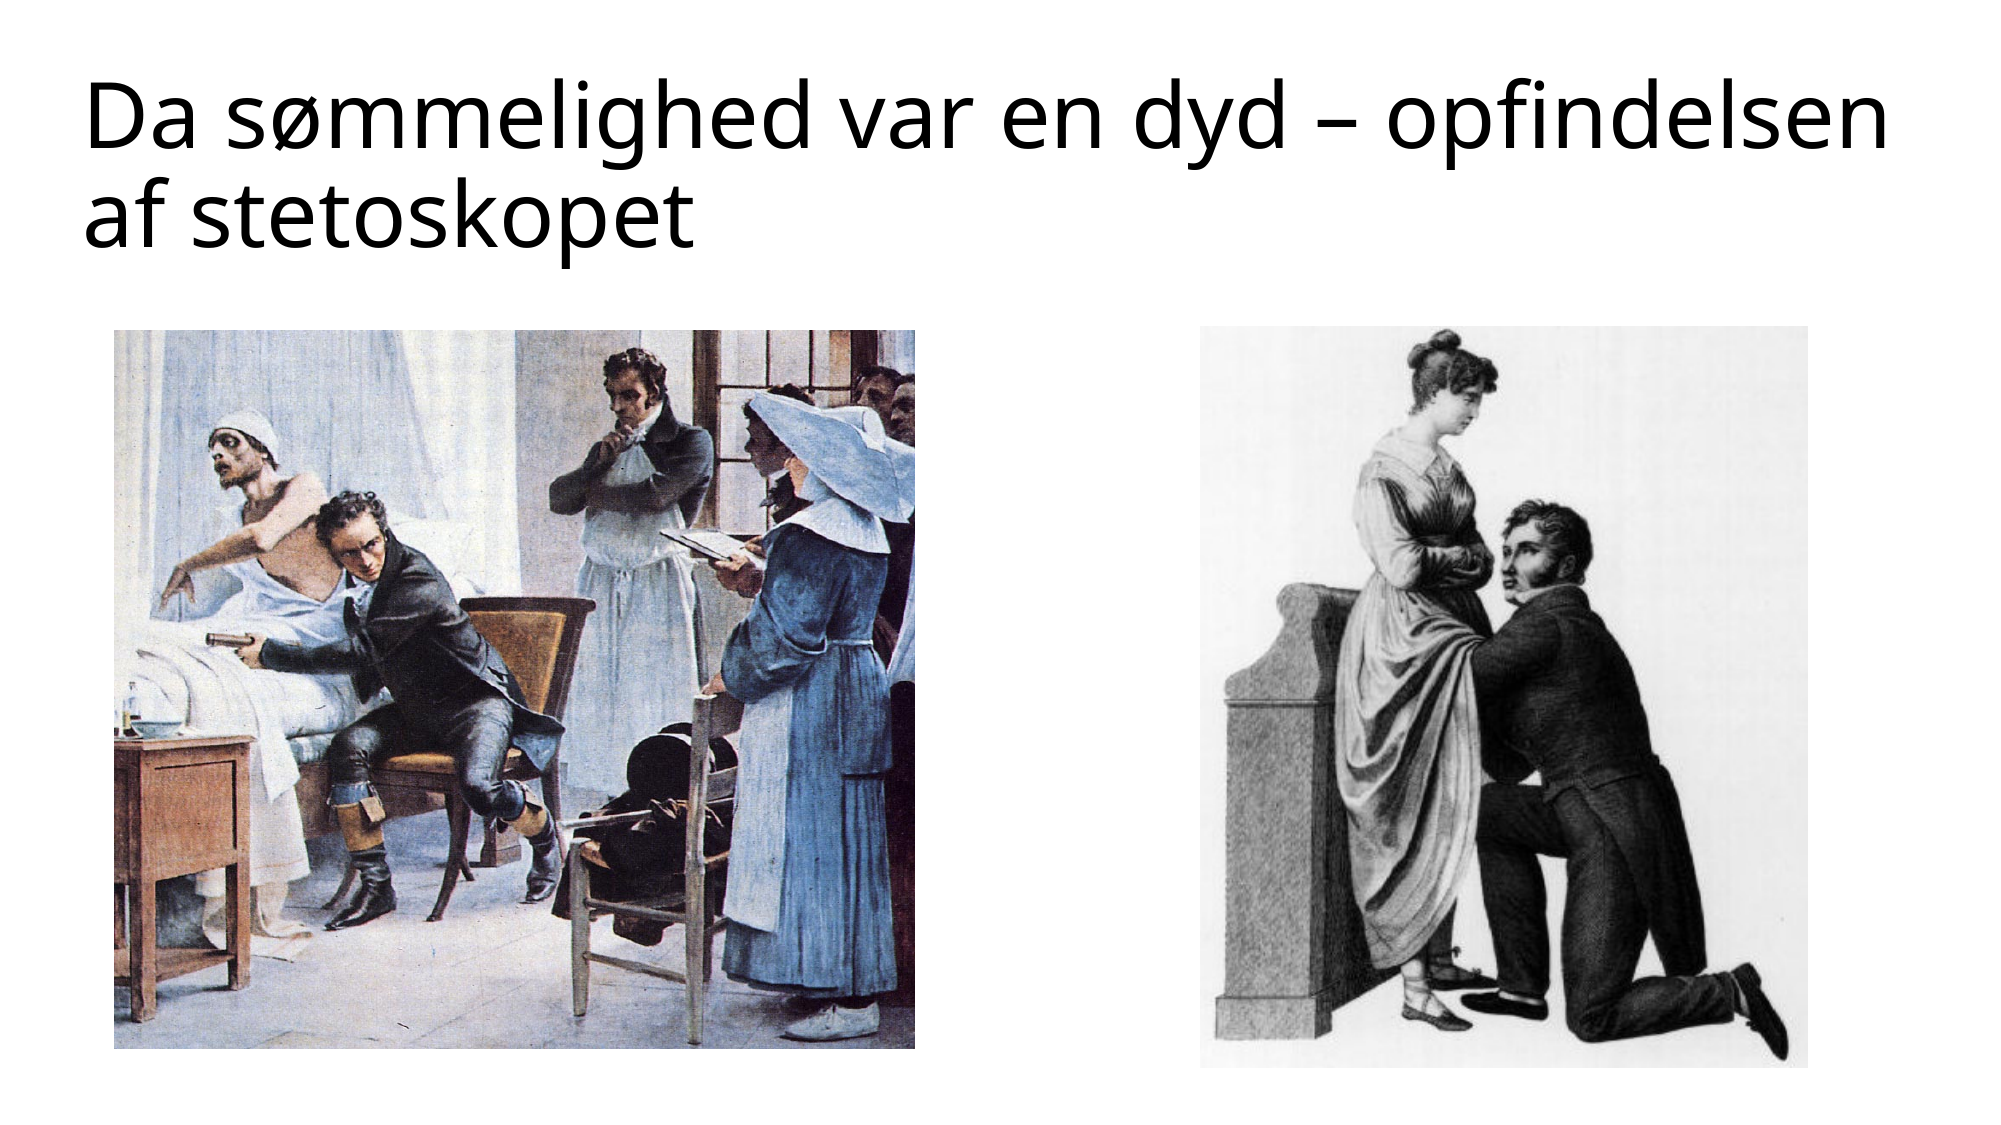

# Da sømmelighed var en dyd – opfindelsen af stetoskopet